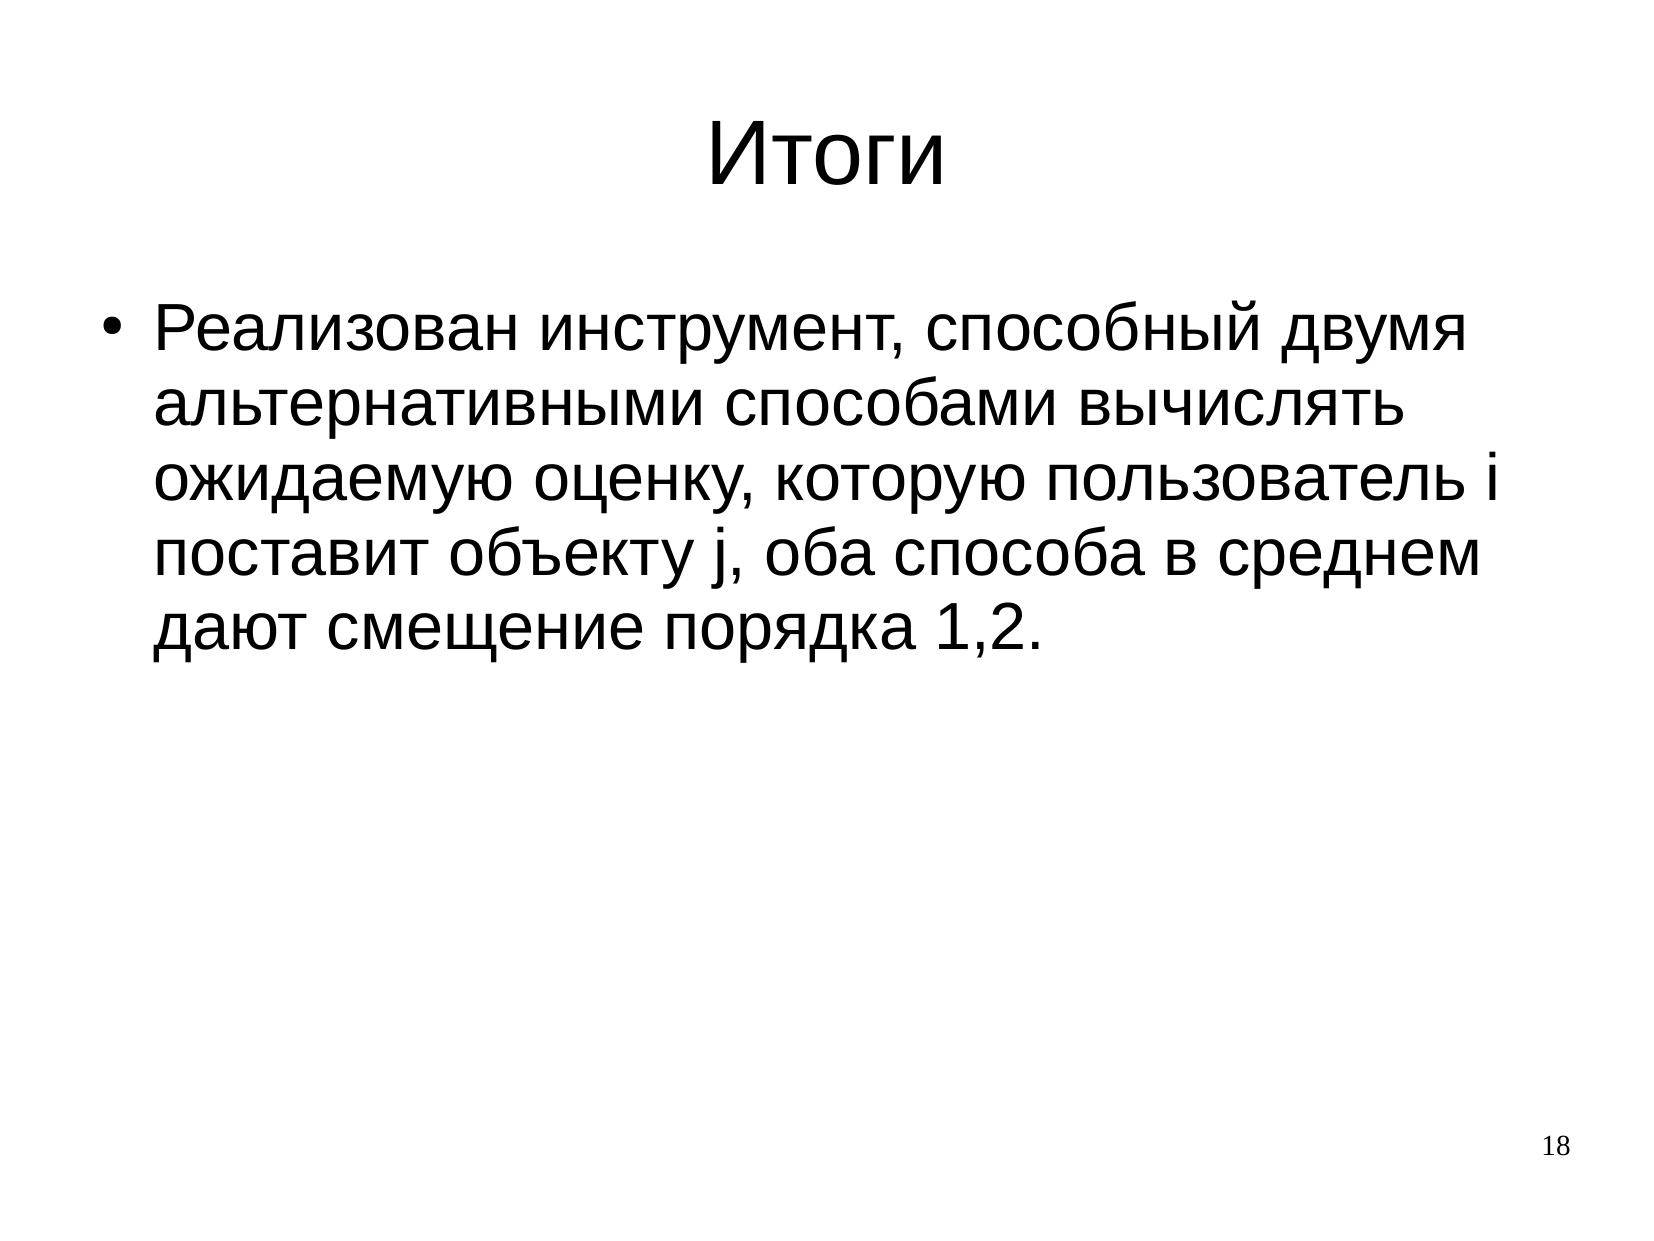

# Итоги
Реализован инструмент, способный двумя альтернативными способами вычислять ожидаемую оценку, которую пользователь i поставит объекту j, оба способа в среднем дают смещение порядка 1,2.
18